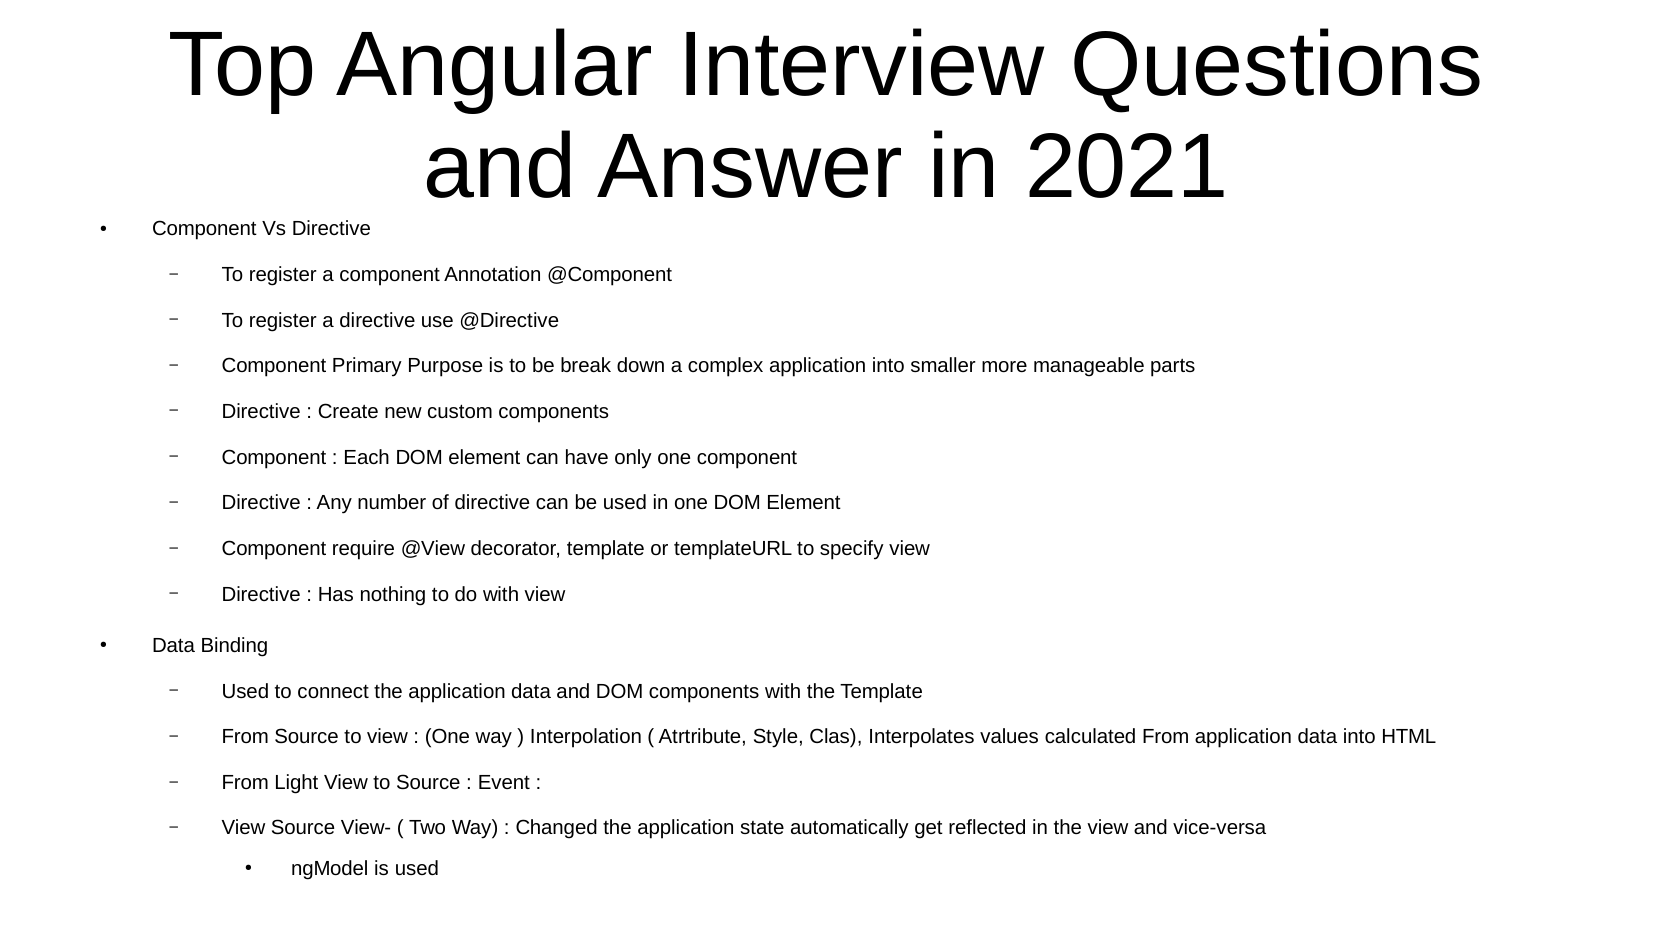

# Top Angular Interview Questions and Answer in 2021
Component Vs Directive
To register a component Annotation @Component
To register a directive use @Directive
Component Primary Purpose is to be break down a complex application into smaller more manageable parts
Directive : Create new custom components
Component : Each DOM element can have only one component
Directive : Any number of directive can be used in one DOM Element
Component require @View decorator, template or templateURL to specify view
Directive : Has nothing to do with view
Data Binding
Used to connect the application data and DOM components with the Template
From Source to view : (One way ) Interpolation ( Atrtribute, Style, Clas), Interpolates values calculated From application data into HTML
From Light View to Source : Event :
View Source View- ( Two Way) : Changed the application state automatically get reflected in the view and vice-versa
ngModel is used